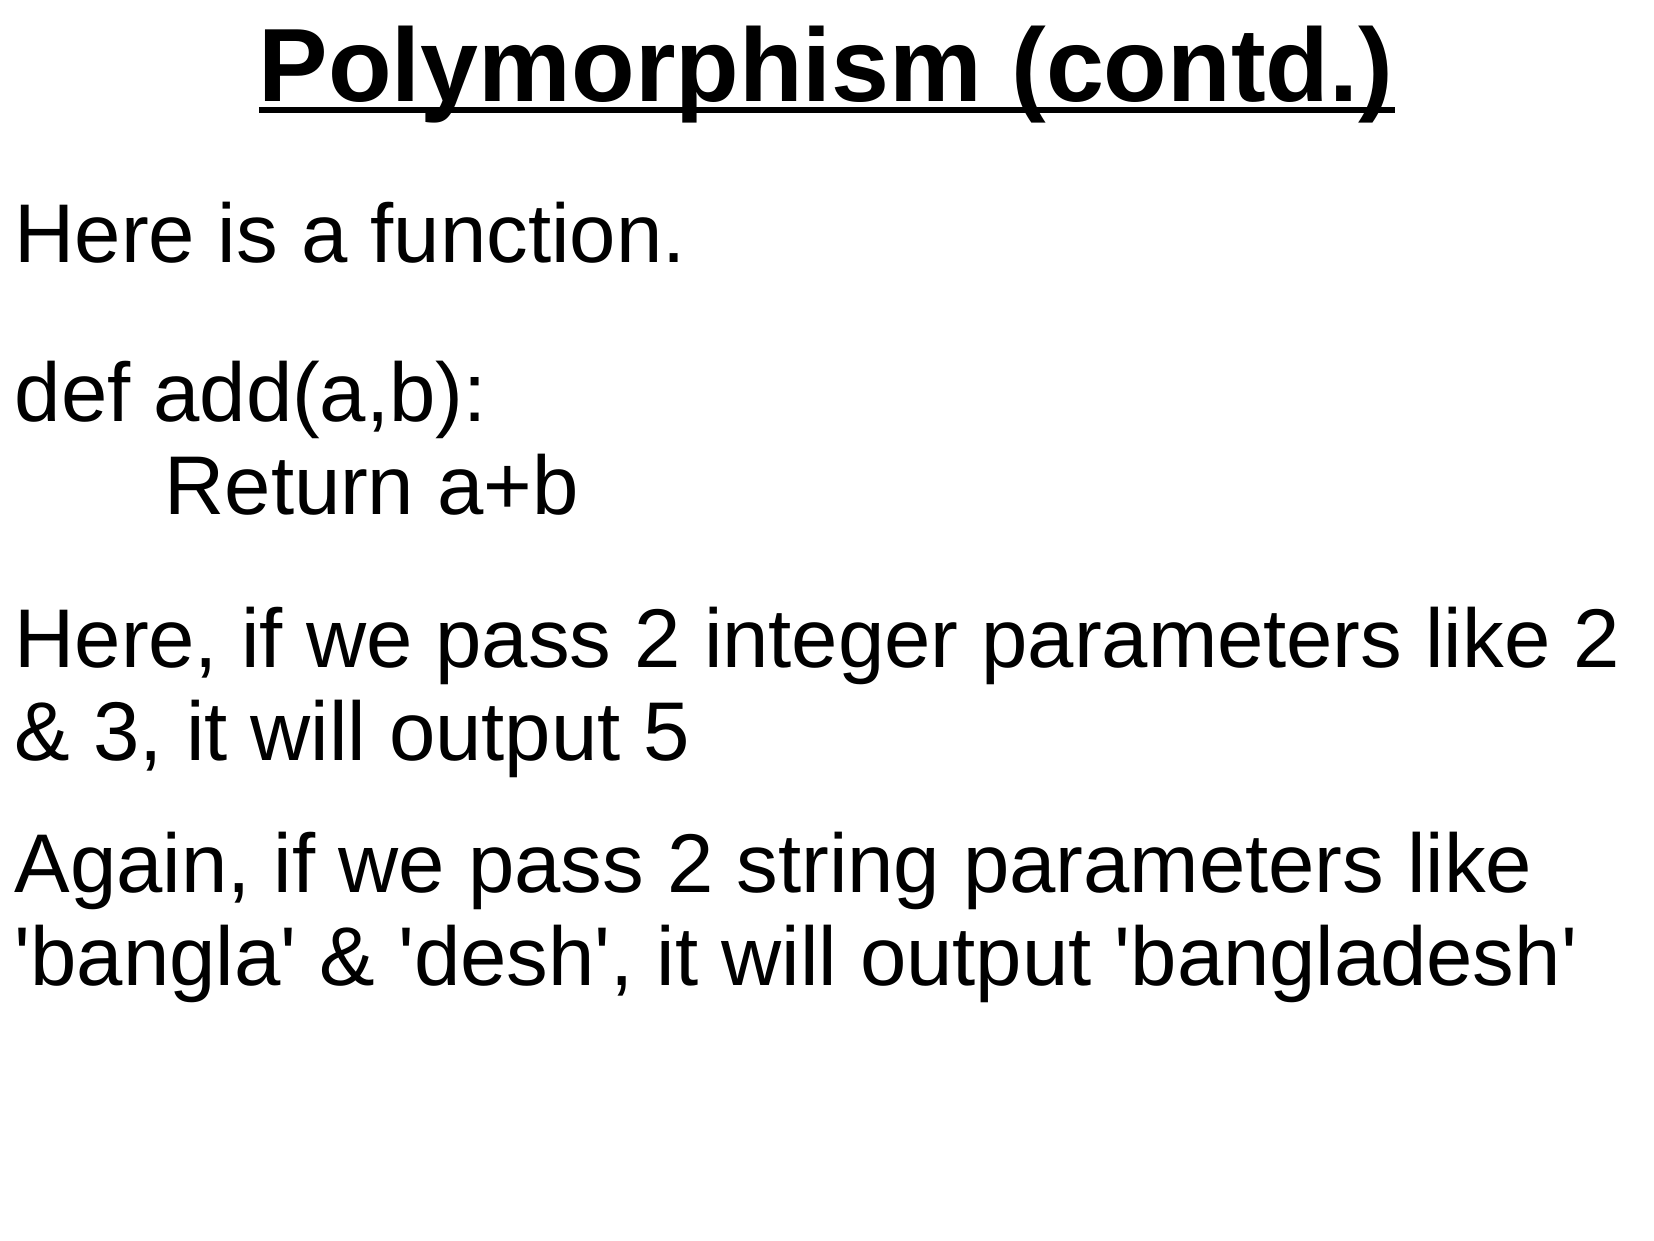

Polymorphism (contd.)
Here is a function.
def add(a,b):
		Return a+b
Here, if we pass 2 integer parameters like 2 & 3, it will output 5
Again, if we pass 2 string parameters like 'bangla' & 'desh', it will output 'bangladesh'